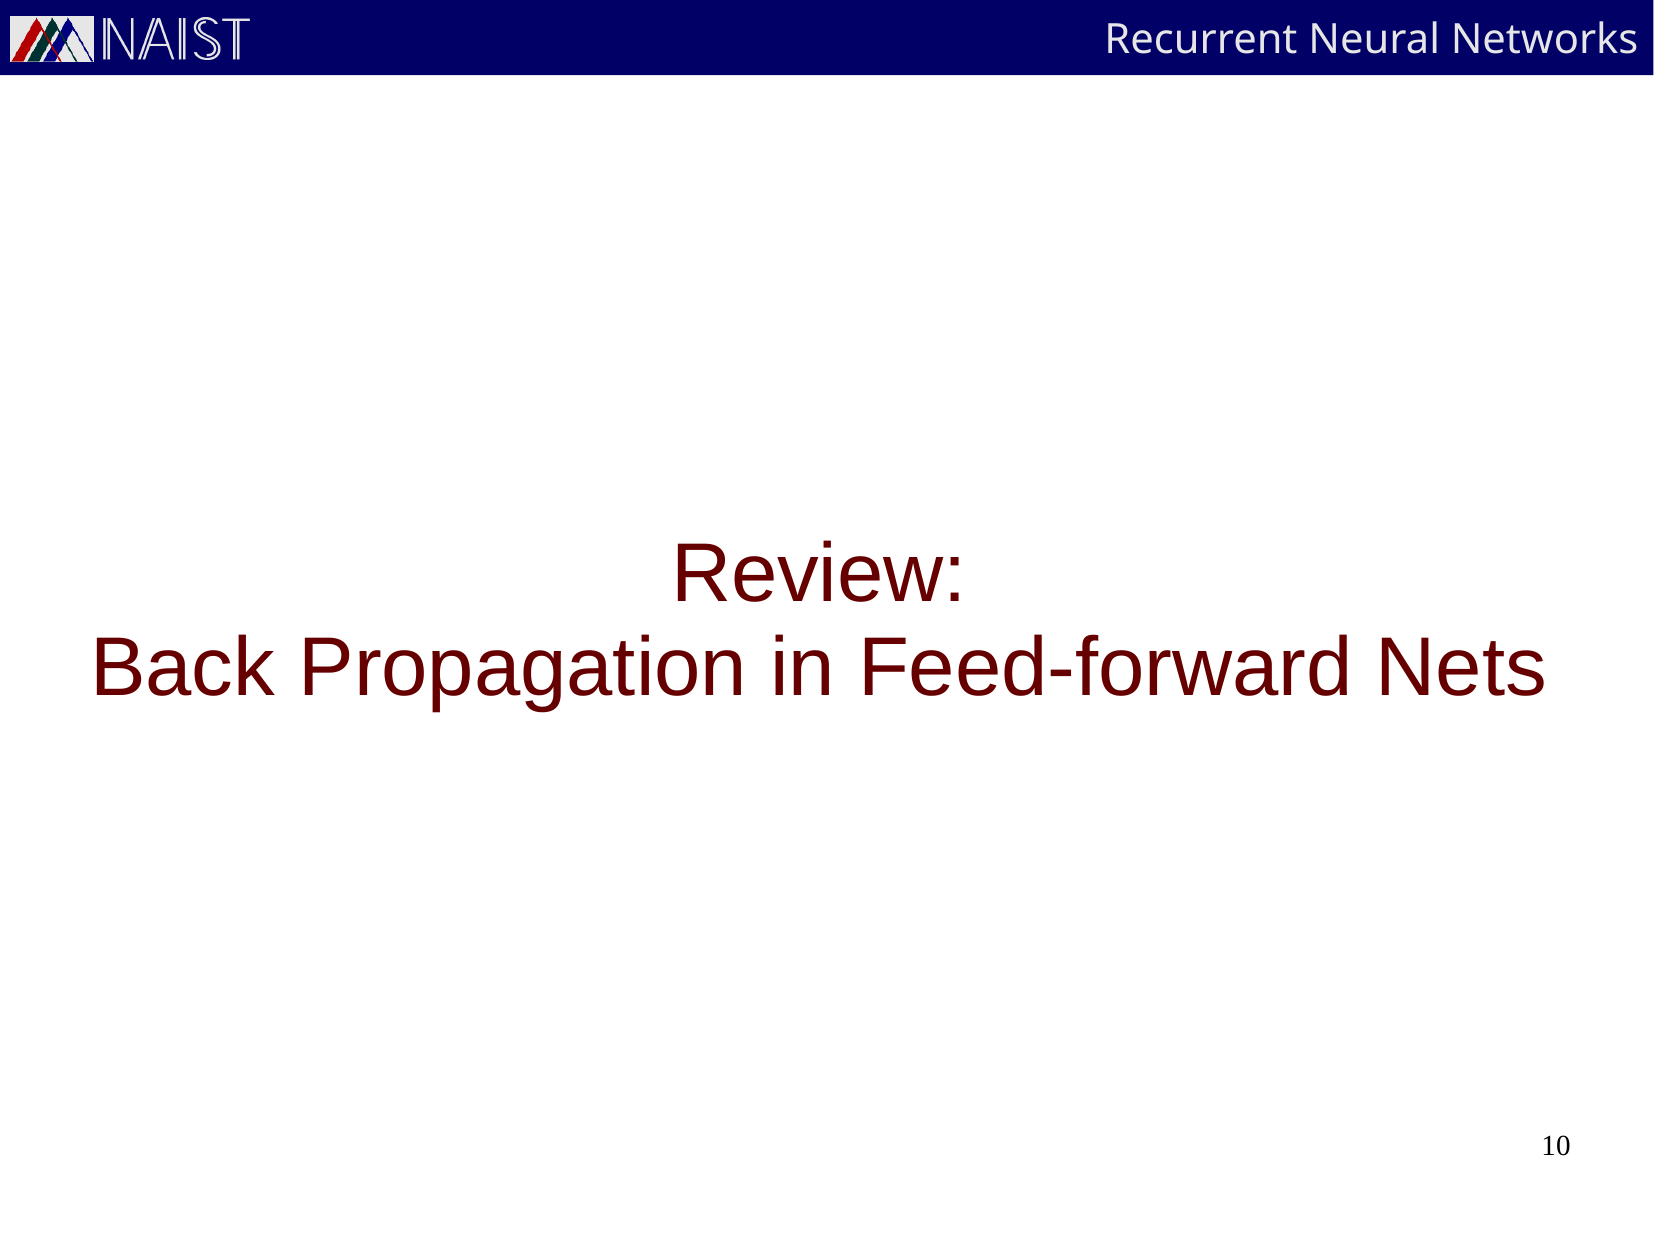

# Review: Back Propagation in Feed-forward Nets
10